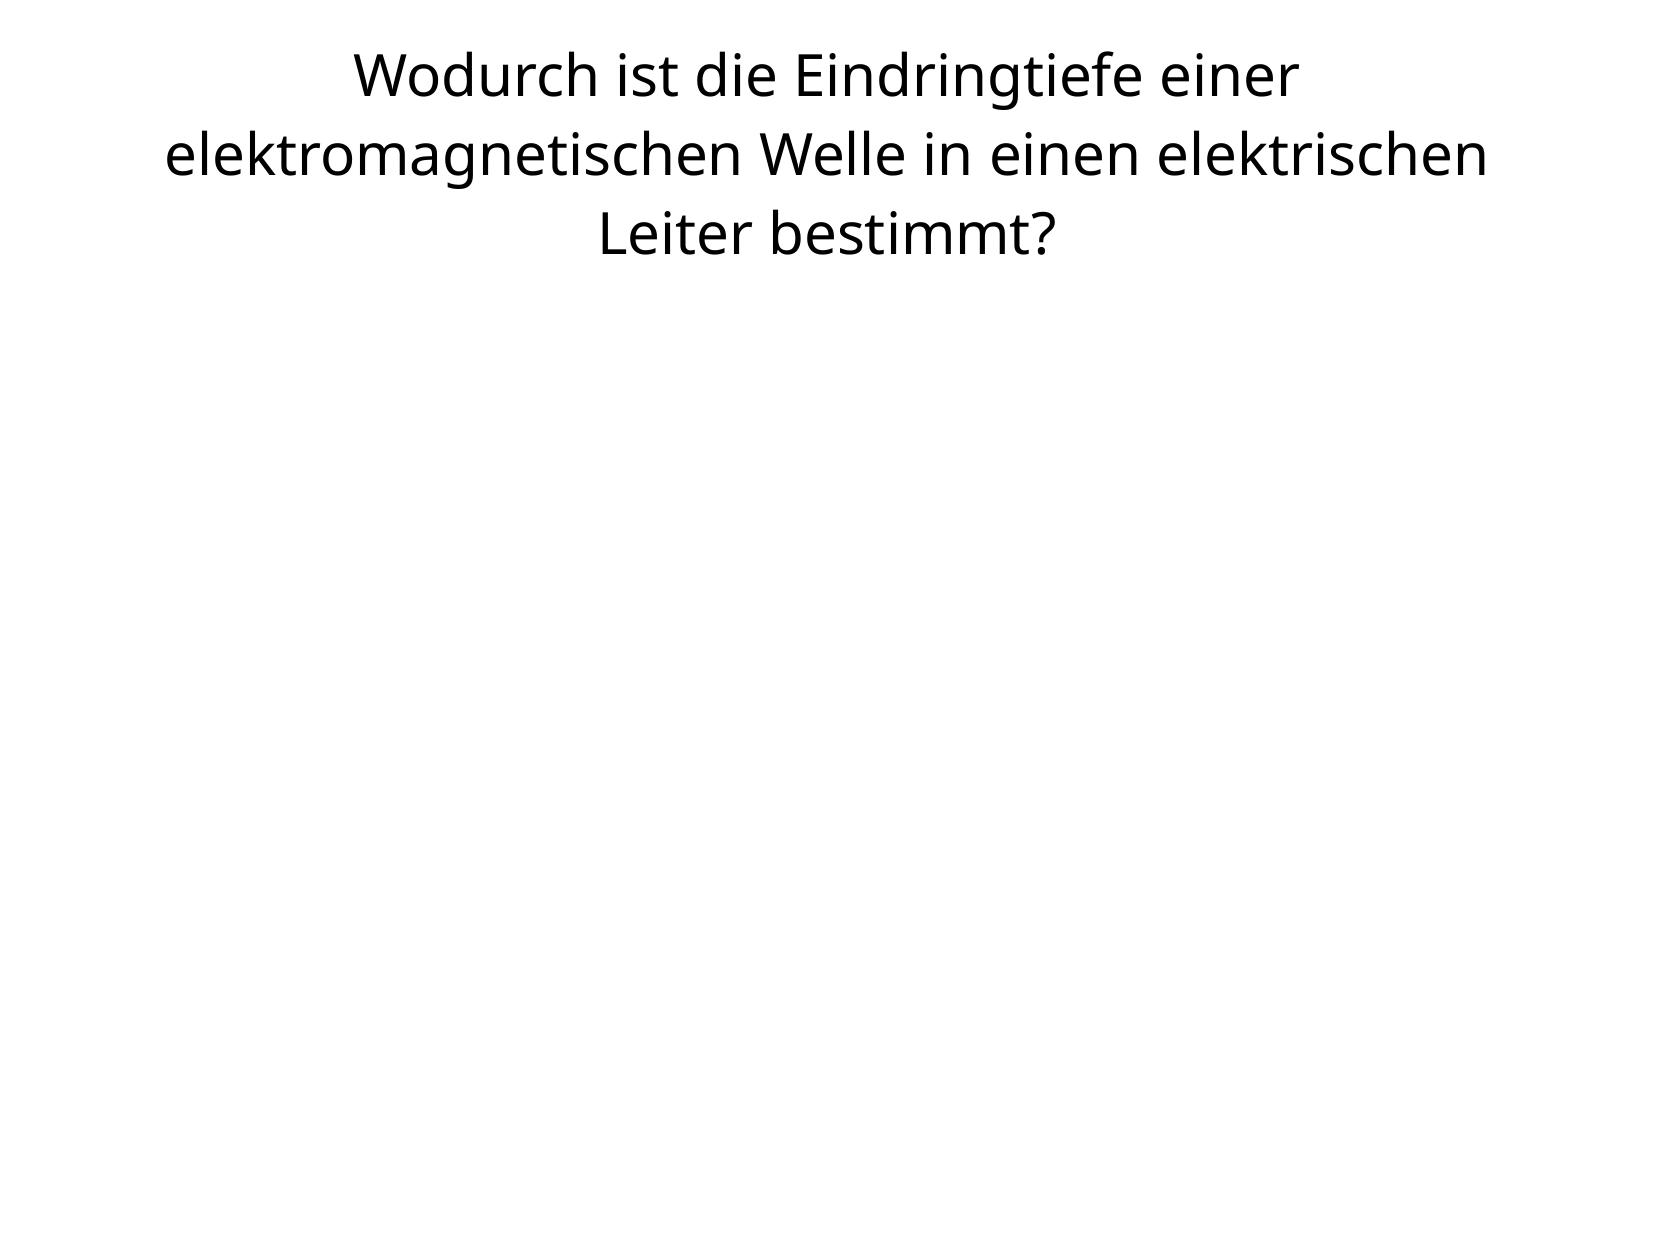

# Wodurch ist die Eindringtiefe einer elektromagnetischen Welle in einen elektrischen Leiter bestimmt?